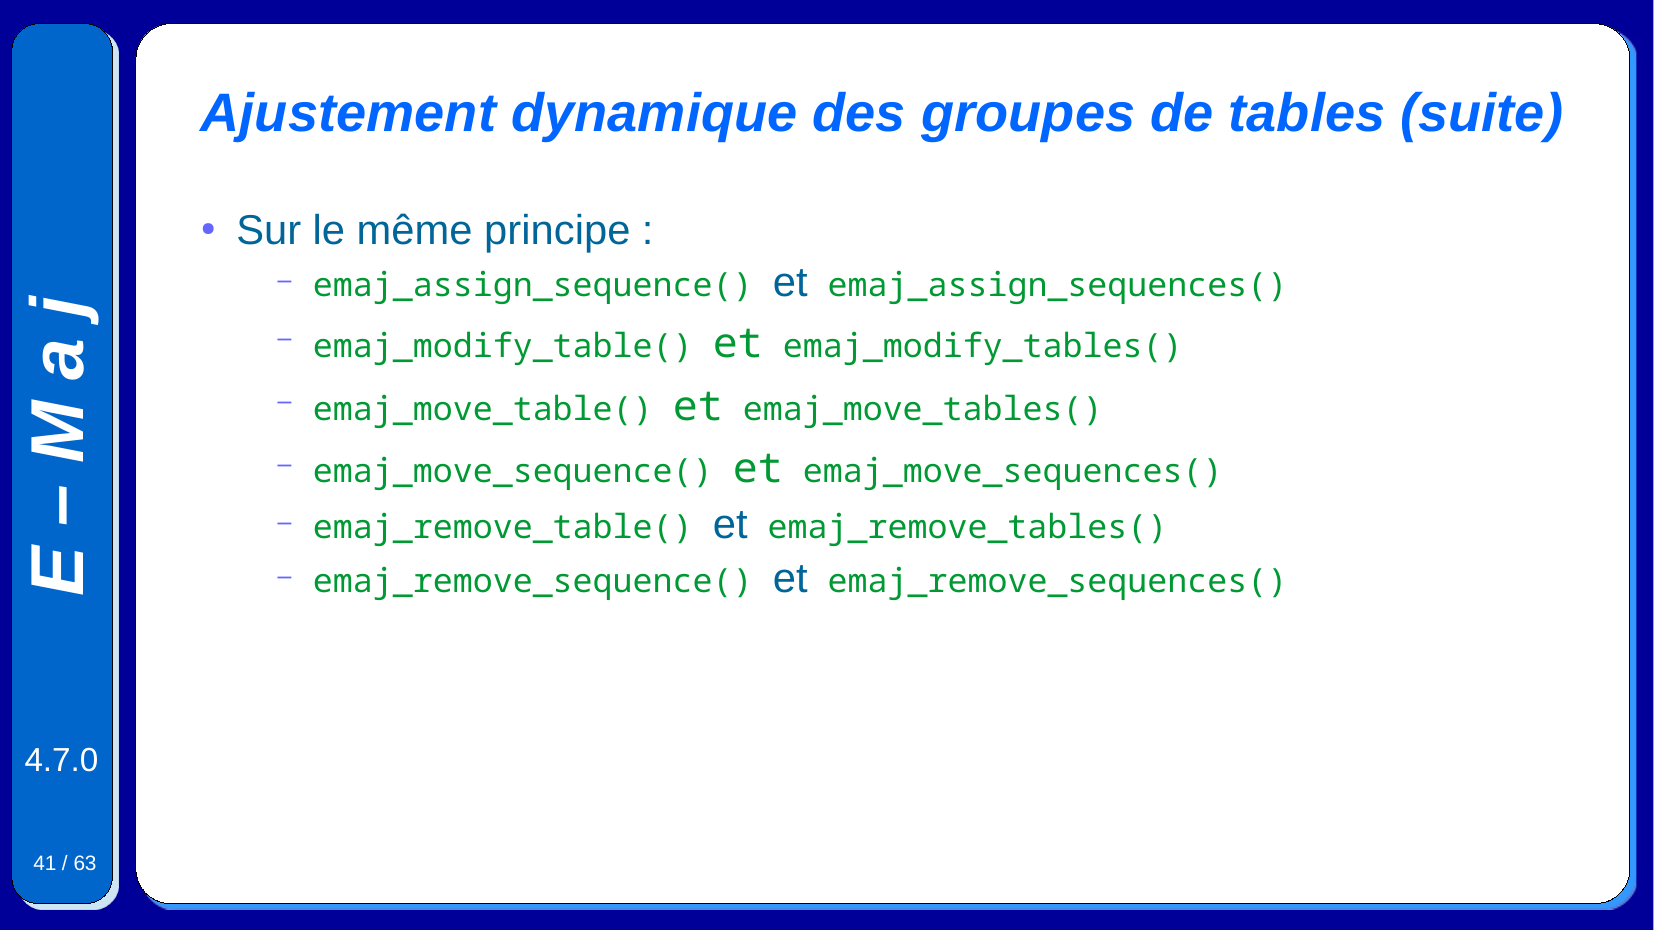

# Ajustement dynamique des groupes de tables (suite)
Sur le même principe :
emaj_assign_sequence() et emaj_assign_sequences()
emaj_modify_table() et emaj_modify_tables()
emaj_move_table() et emaj_move_tables()
emaj_move_sequence() et emaj_move_sequences()
emaj_remove_table() et emaj_remove_tables()
emaj_remove_sequence() et emaj_remove_sequences()